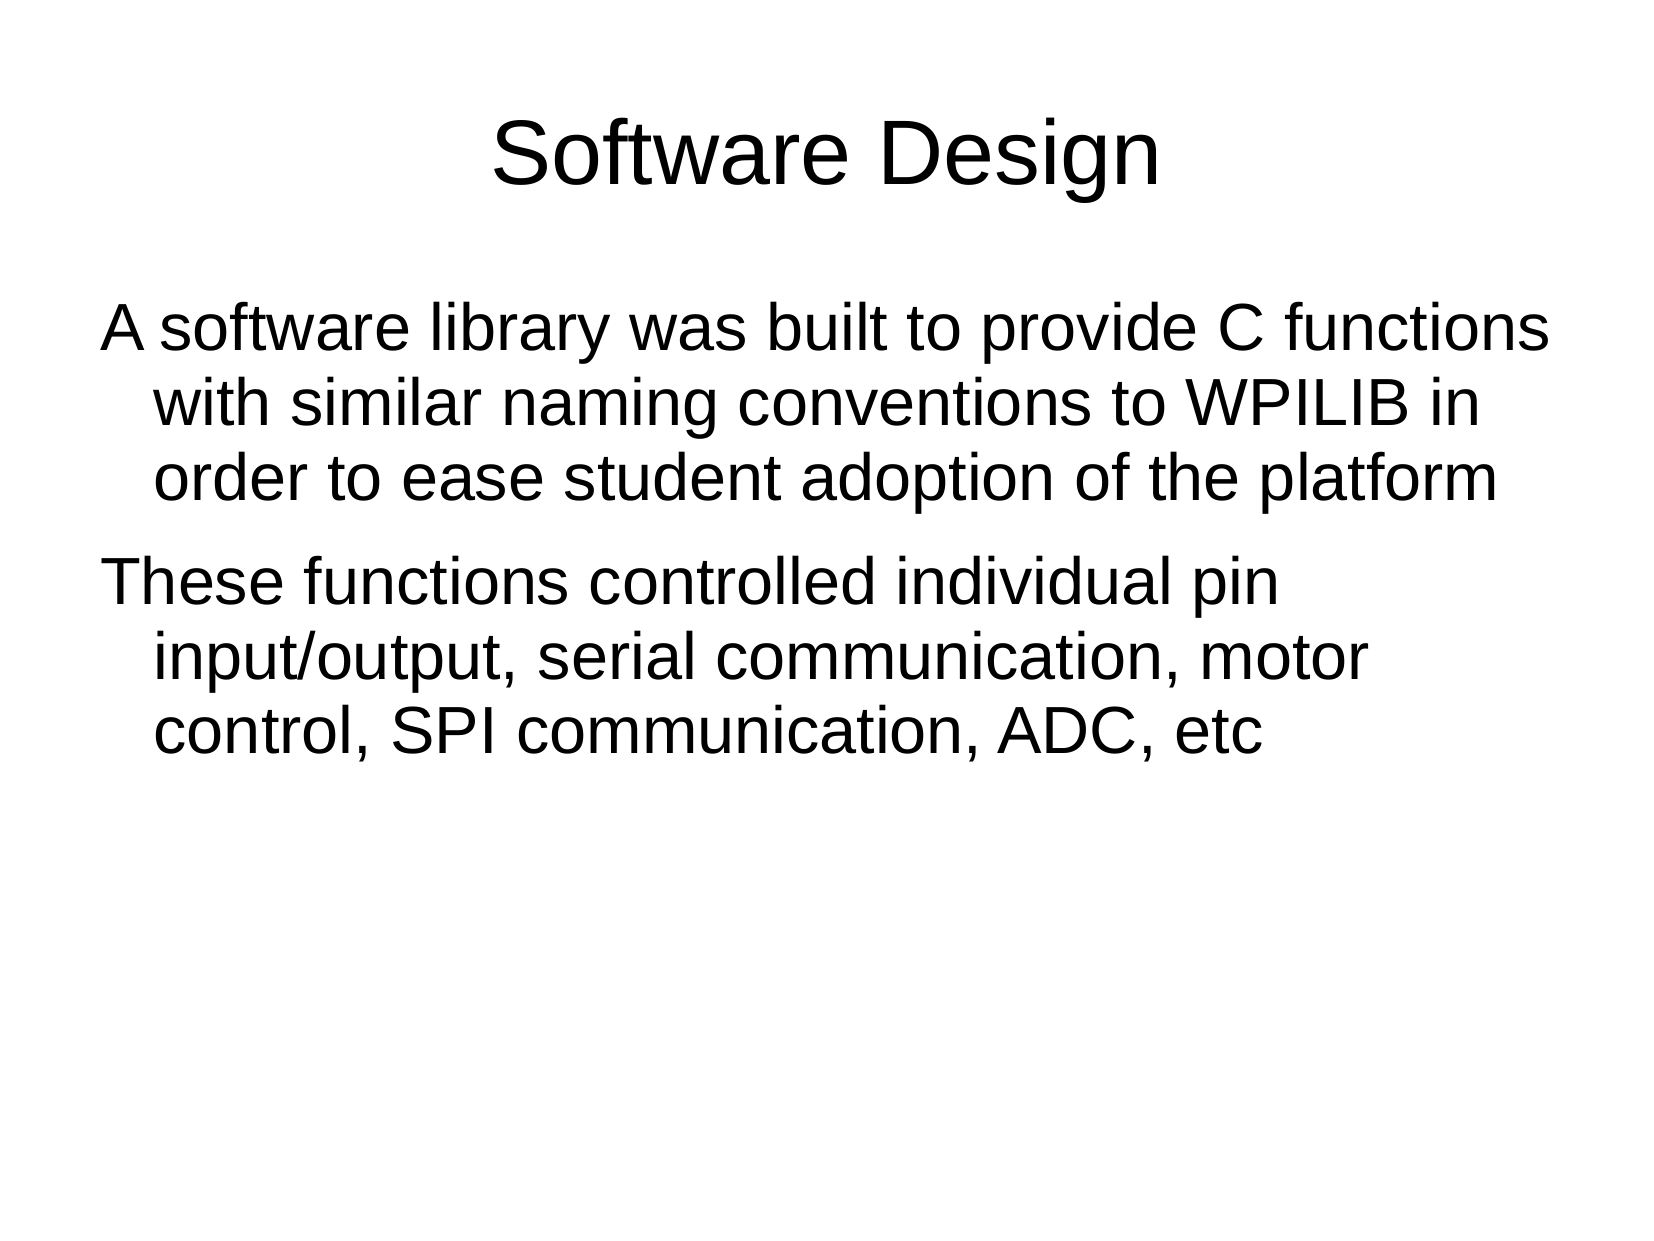

# Software Design
A software library was built to provide C functions with similar naming conventions to WPILIB in order to ease student adoption of the platform
These functions controlled individual pin input/output, serial communication, motor control, SPI communication, ADC, etc